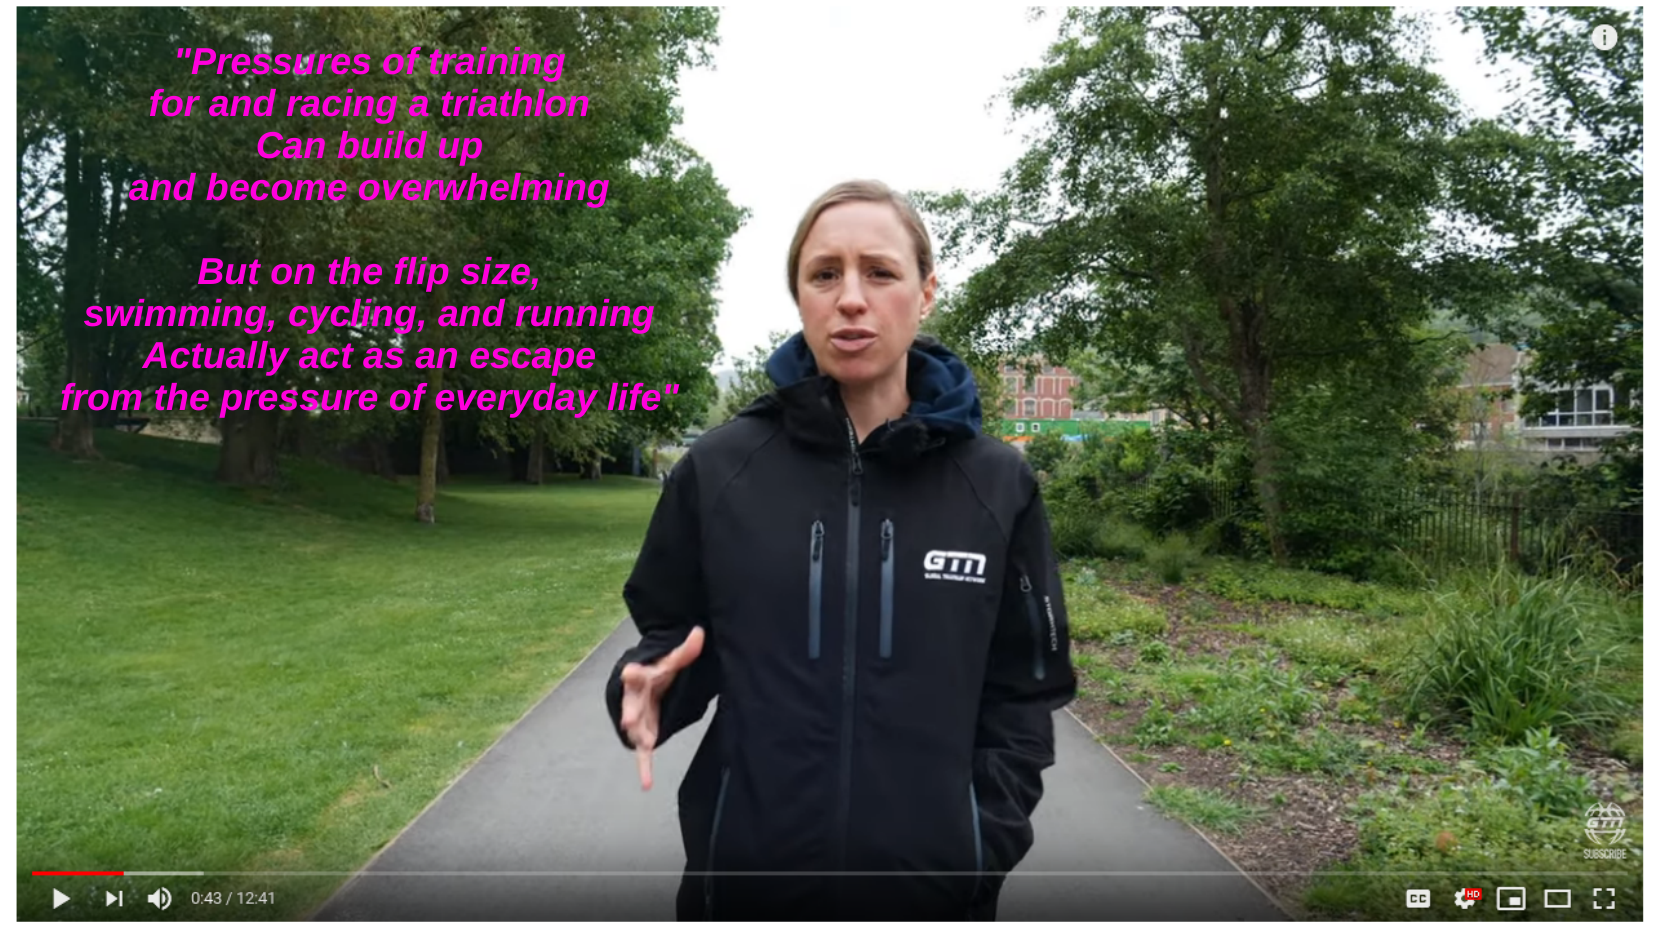

"Pressures of training
for and racing a triathlon
Can build up
and become overwhelming
But on the flip size,
swimming, cycling, and running
Actually act as an escape
from the pressure of everyday life"